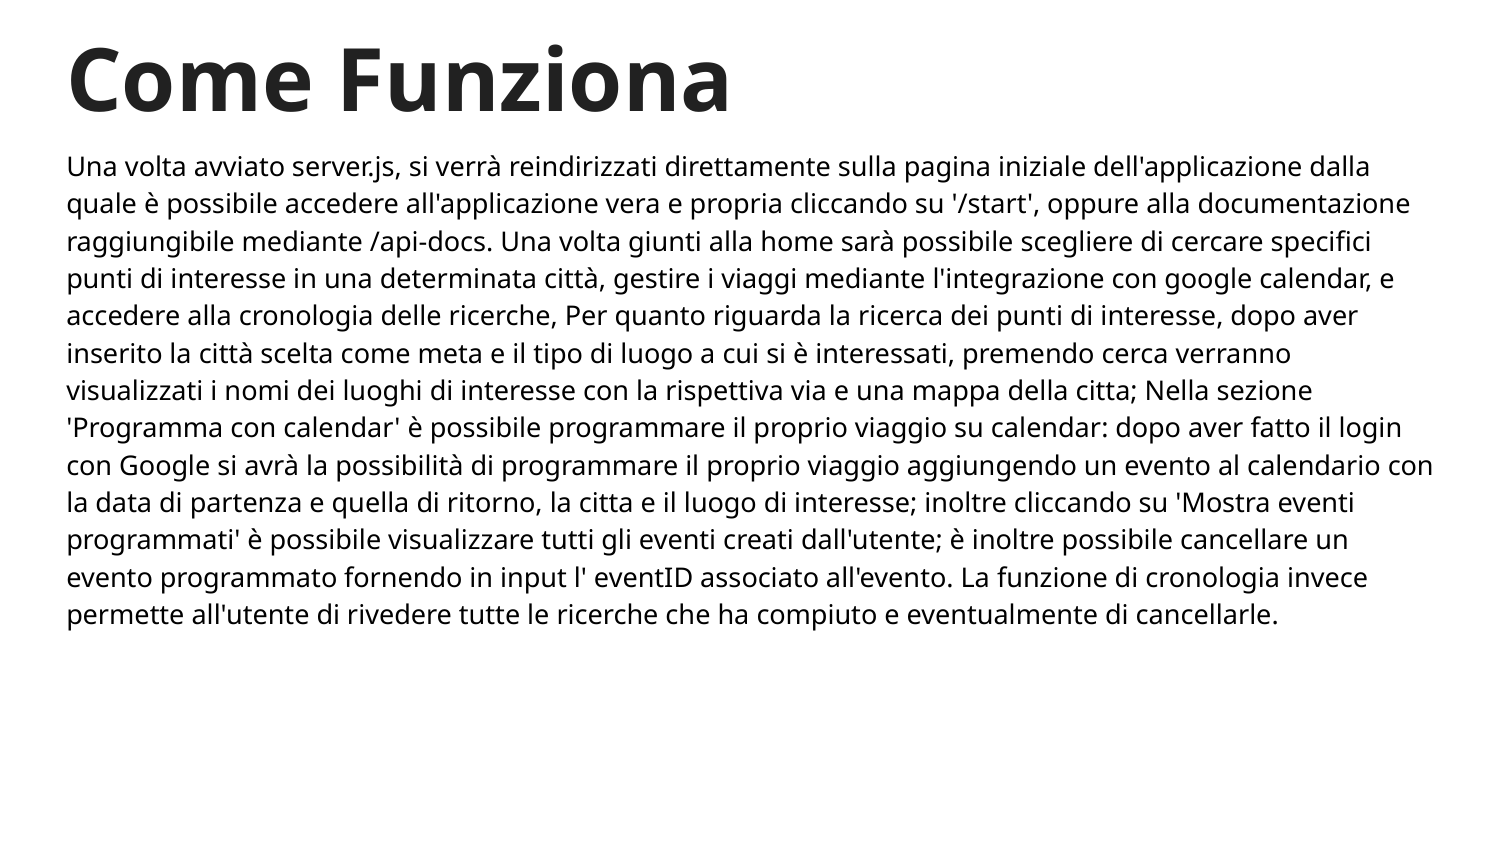

Come Funziona
Una volta avviato server.js, si verrà reindirizzati direttamente sulla pagina iniziale dell'applicazione dalla quale è possibile accedere all'applicazione vera e propria cliccando su '/start', oppure alla documentazione raggiungibile mediante /api-docs. Una volta giunti alla home sarà possibile scegliere di cercare specifici punti di interesse in una determinata città, gestire i viaggi mediante l'integrazione con google calendar, e accedere alla cronologia delle ricerche, Per quanto riguarda la ricerca dei punti di interesse, dopo aver inserito la città scelta come meta e il tipo di luogo a cui si è interessati, premendo cerca verranno visualizzati i nomi dei luoghi di interesse con la rispettiva via e una mappa della citta; Nella sezione 'Programma con calendar' è possibile programmare il proprio viaggio su calendar: dopo aver fatto il login con Google si avrà la possibilità di programmare il proprio viaggio aggiungendo un evento al calendario con la data di partenza e quella di ritorno, la citta e il luogo di interesse; inoltre cliccando su 'Mostra eventi programmati' è possibile visualizzare tutti gli eventi creati dall'utente; è inoltre possibile cancellare un evento programmato fornendo in input l' eventID associato all'evento. La funzione di cronologia invece permette all'utente di rivedere tutte le ricerche che ha compiuto e eventualmente di cancellarle.